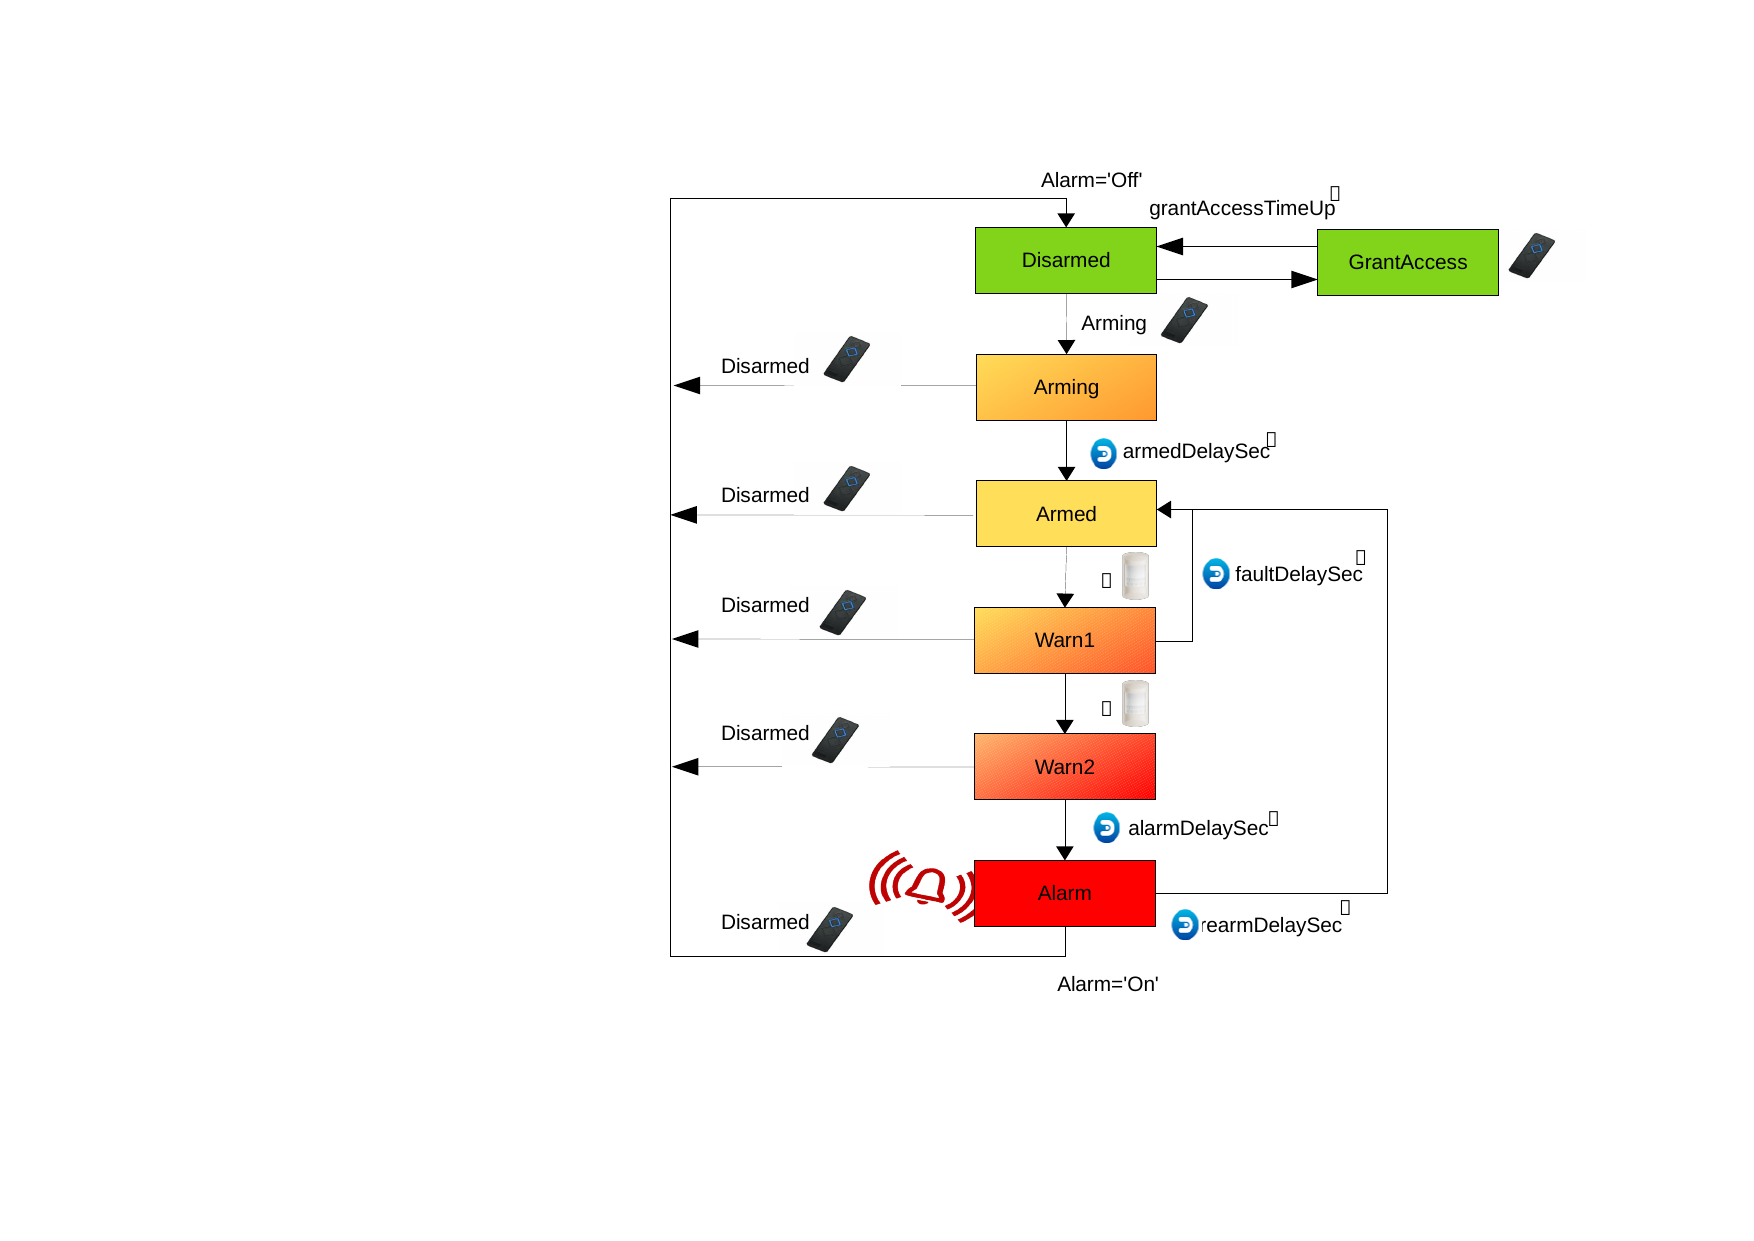

Alarm='Off'

grantAccessTimeUp
Disarmed
GrantAccess
Arming
Disarmed
Arming

armedDelaySec
Disarmed
Armed

faultDelaySec

Disarmed
Warn1

Disarmed
Warn2

alarmDelaySec
Alarm

Disarmed
rearmDelaySec
Alarm='On'